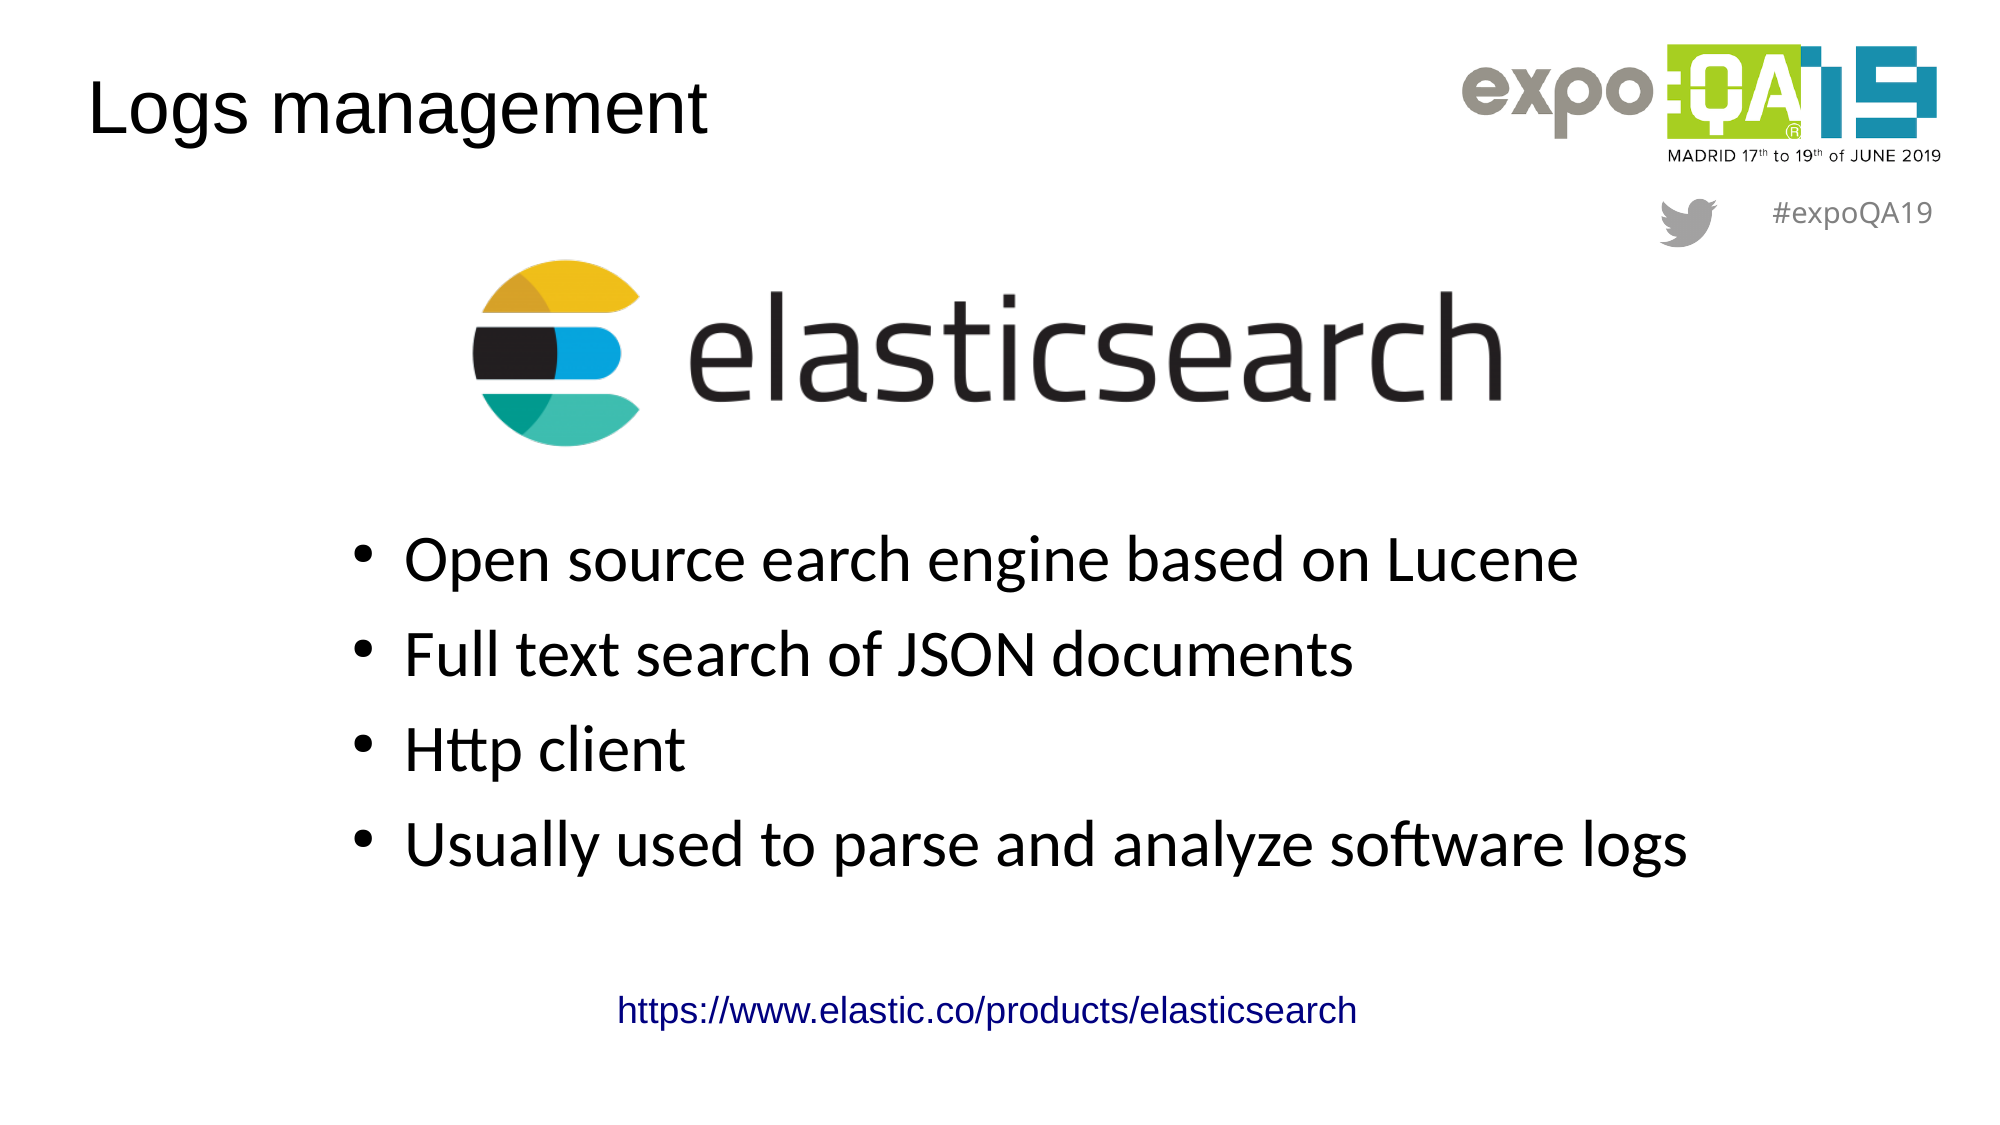

# Logs management
Open source earch engine based on Lucene
Full text search of JSON documents
Http client
Usually used to parse and analyze software logs
https://www.elastic.co/products/elasticsearch